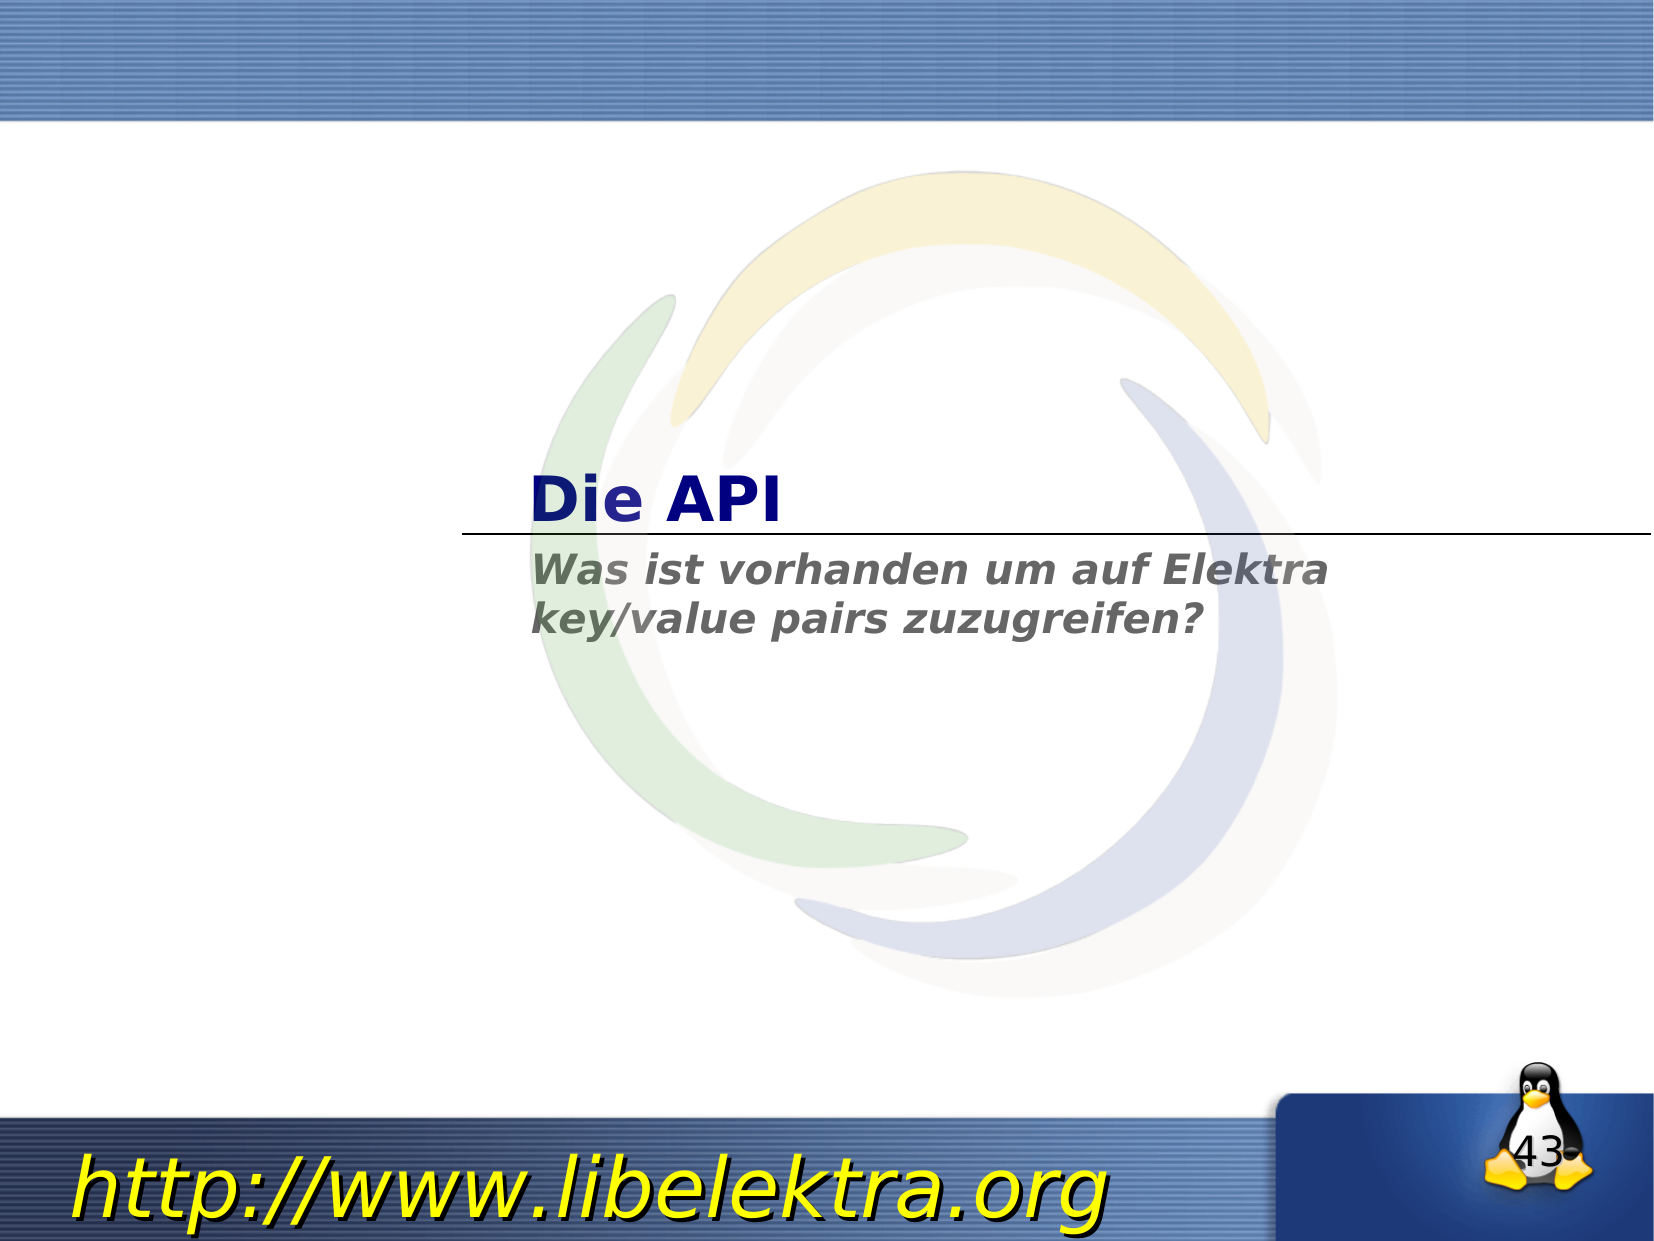

Die API
Was ist vorhanden um auf Elektra key/value pairs zuzugreifen?